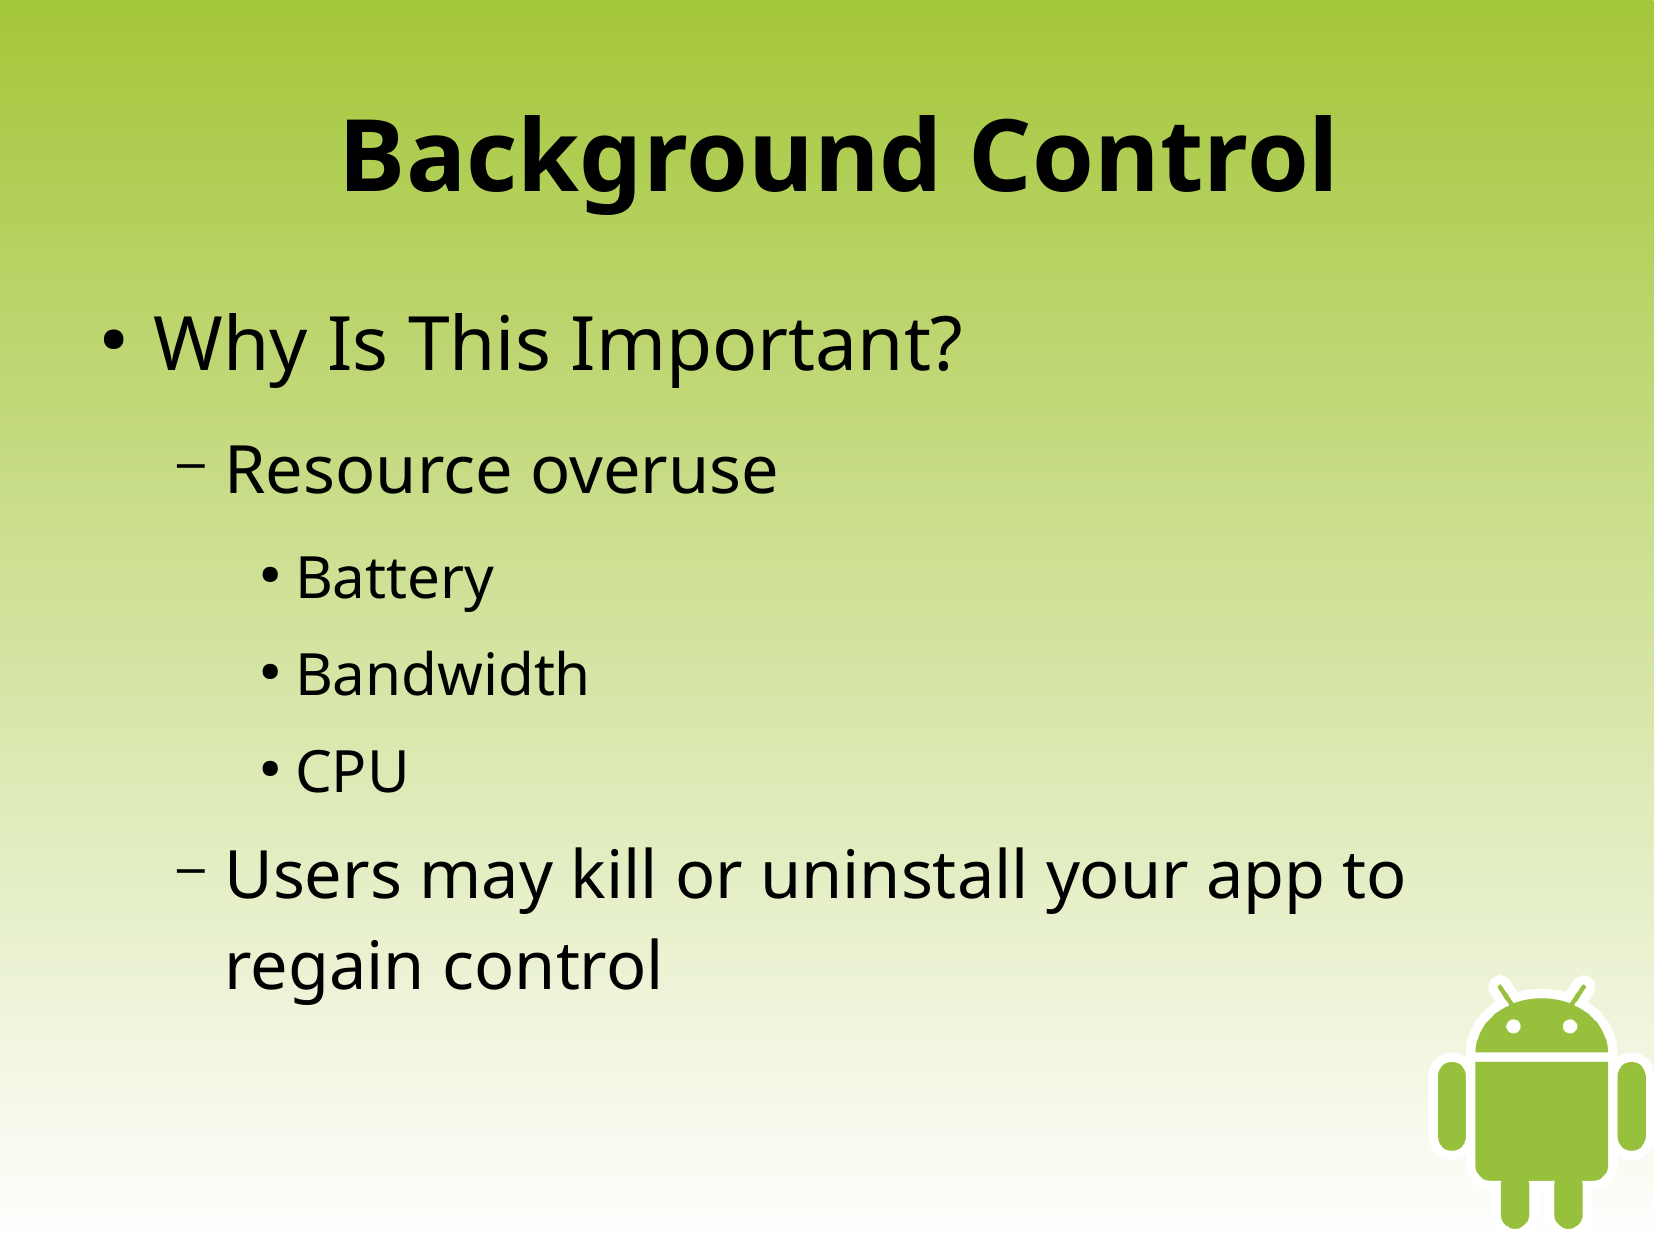

# Background Control
Why Is This Important?
Resource overuse
Battery
Bandwidth
CPU
Users may kill or uninstall your app to regain control